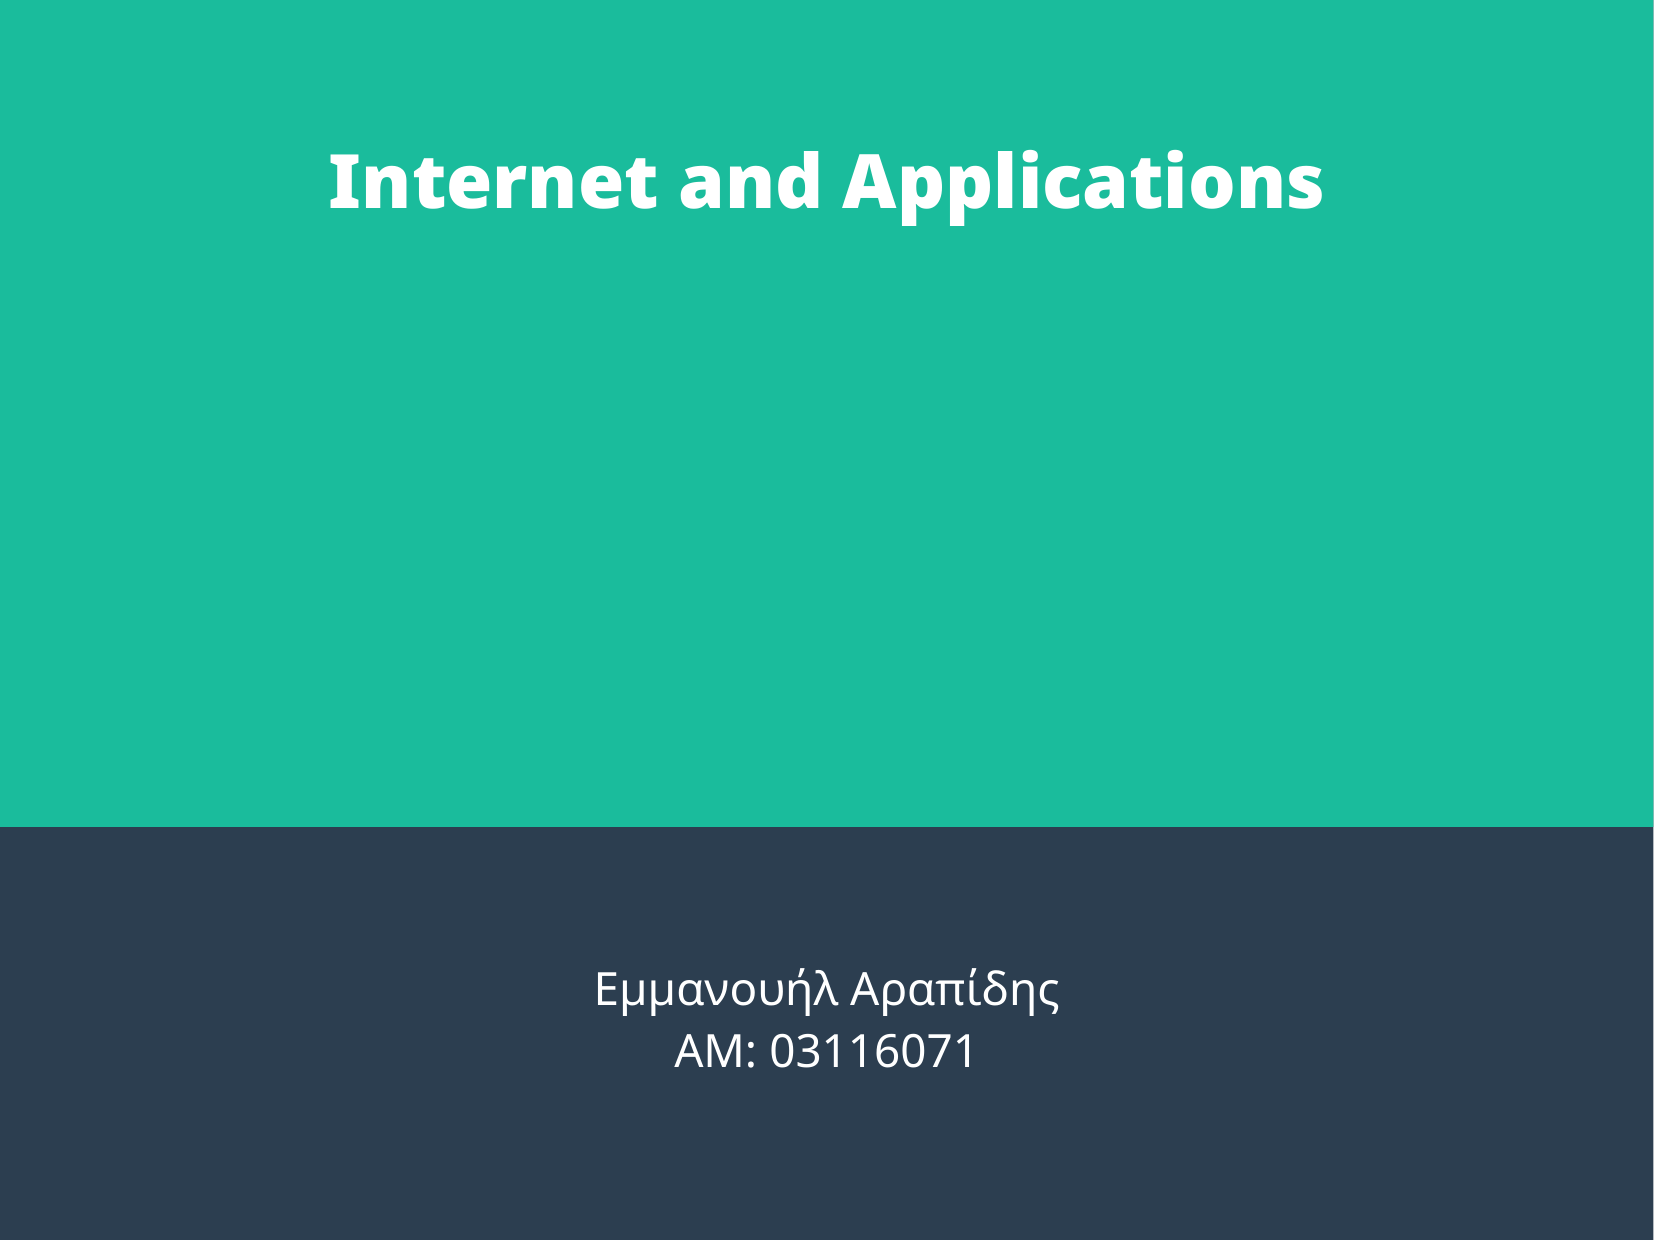

# Internet and Applications
Εμμανουήλ Αραπίδης
ΑΜ: 03116071